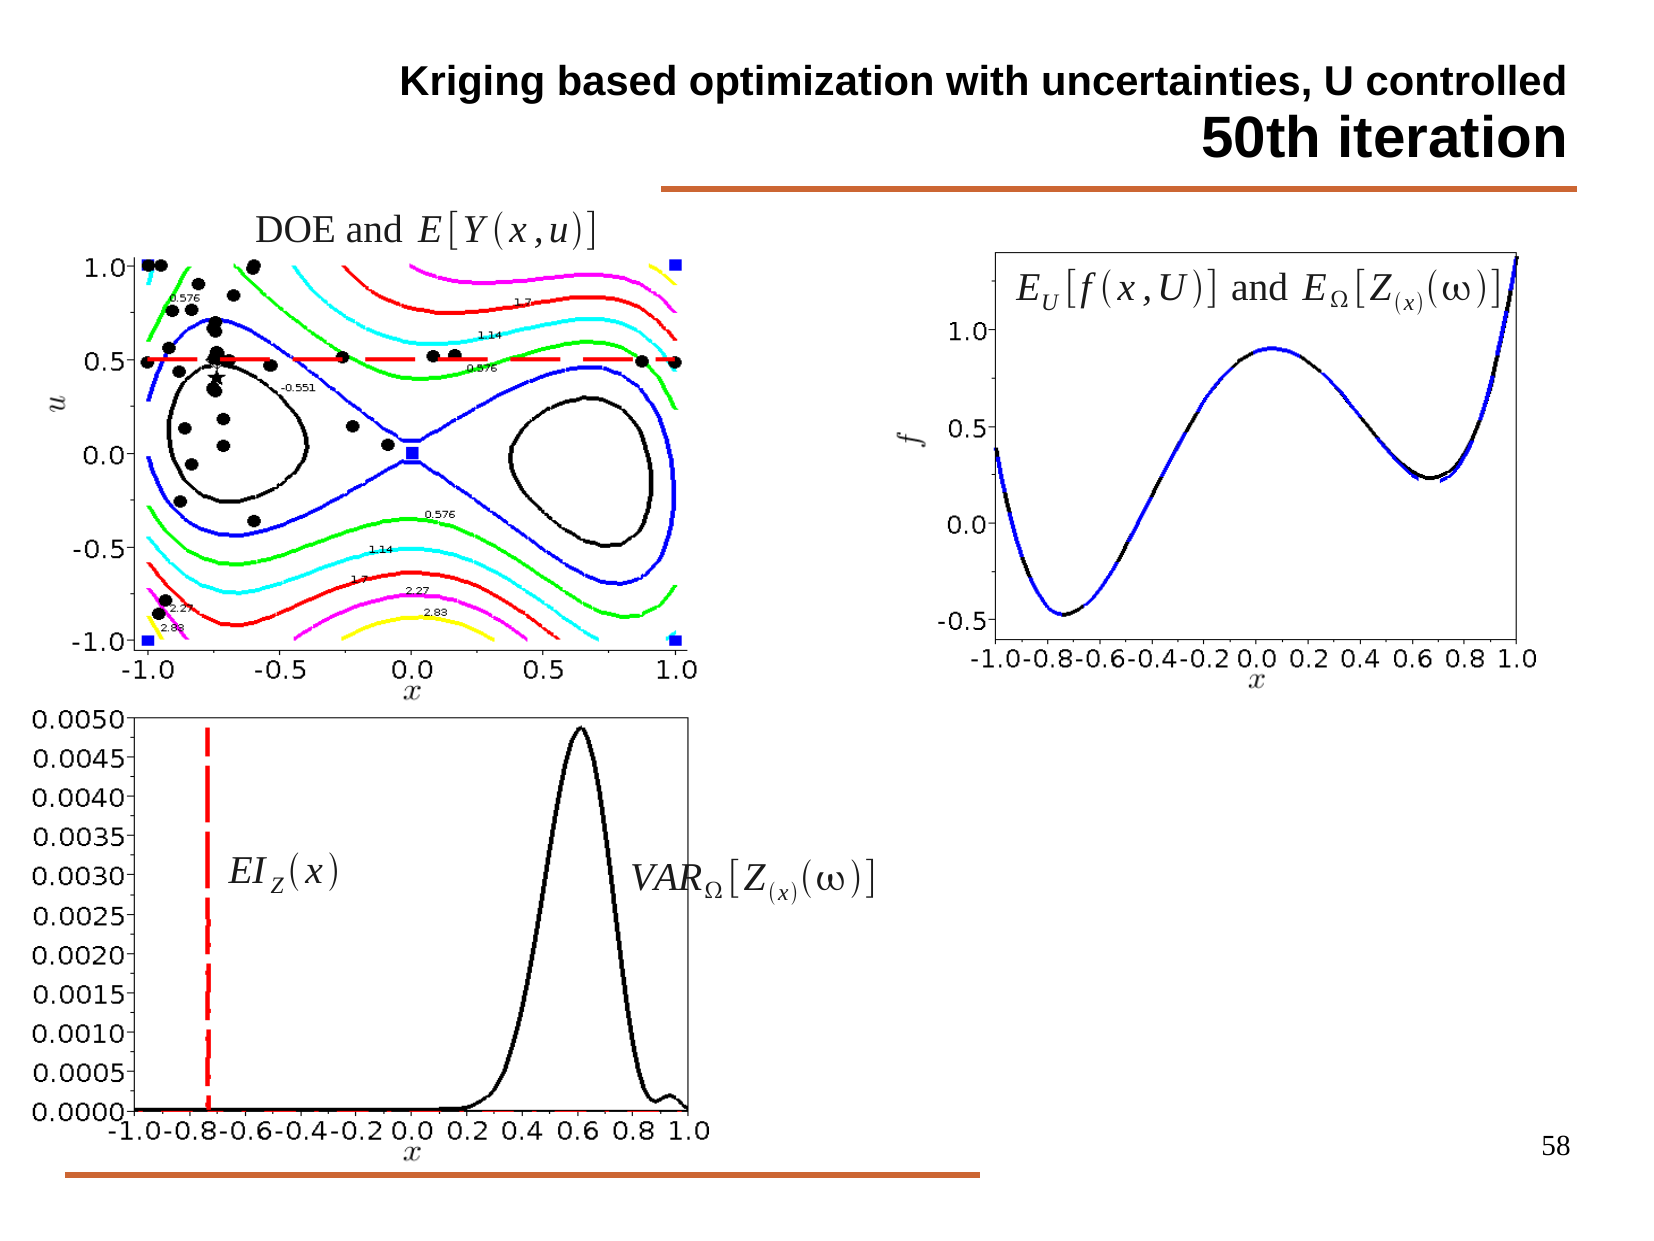

Kriging based optimization with uncertainties, U controlled
50th iteration
58